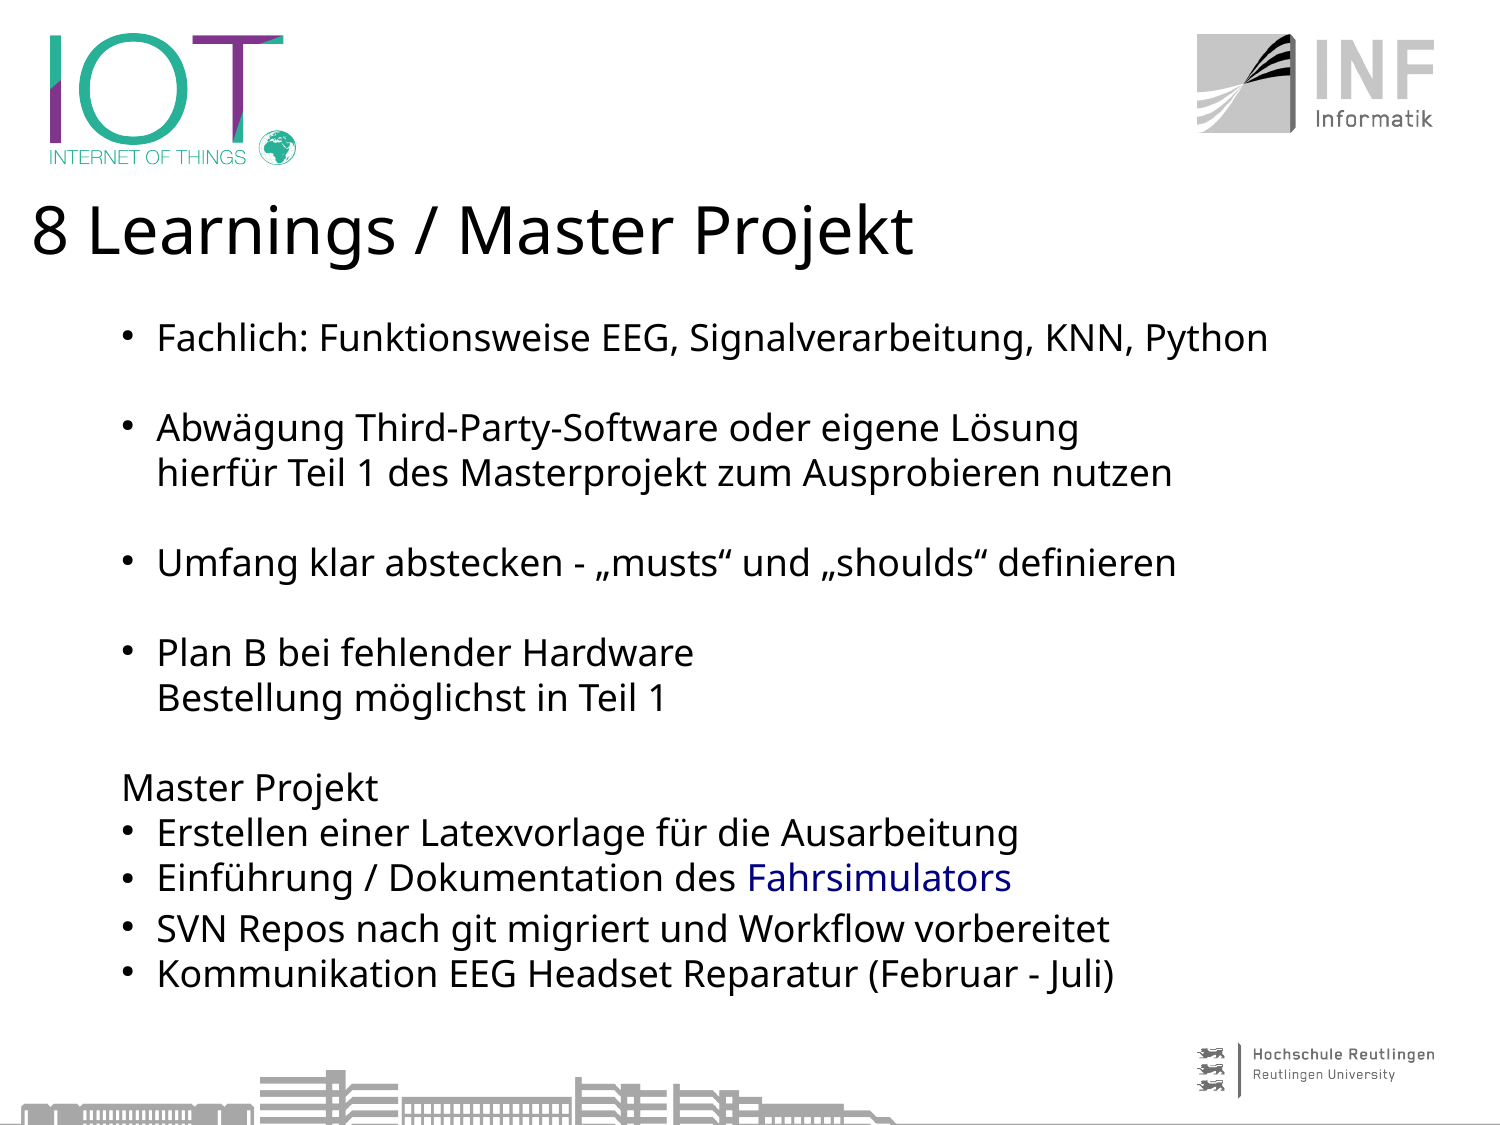

8 Learnings / Master Projekt
Fachlich: Funktionsweise EEG, Signalverarbeitung, KNN, Python
Abwägung Third-Party-Software oder eigene Lösung
hierfür Teil 1 des Masterprojekt zum Ausprobieren nutzen
Umfang klar abstecken - „musts“ und „shoulds“ definieren
Plan B bei fehlender Hardware
Bestellung möglichst in Teil 1
Master Projekt
Erstellen einer Latexvorlage für die Ausarbeitung
Einführung / Dokumentation des Fahrsimulators
SVN Repos nach git migriert und Workflow vorbereitet
Kommunikation EEG Headset Reparatur (Februar - Juli)